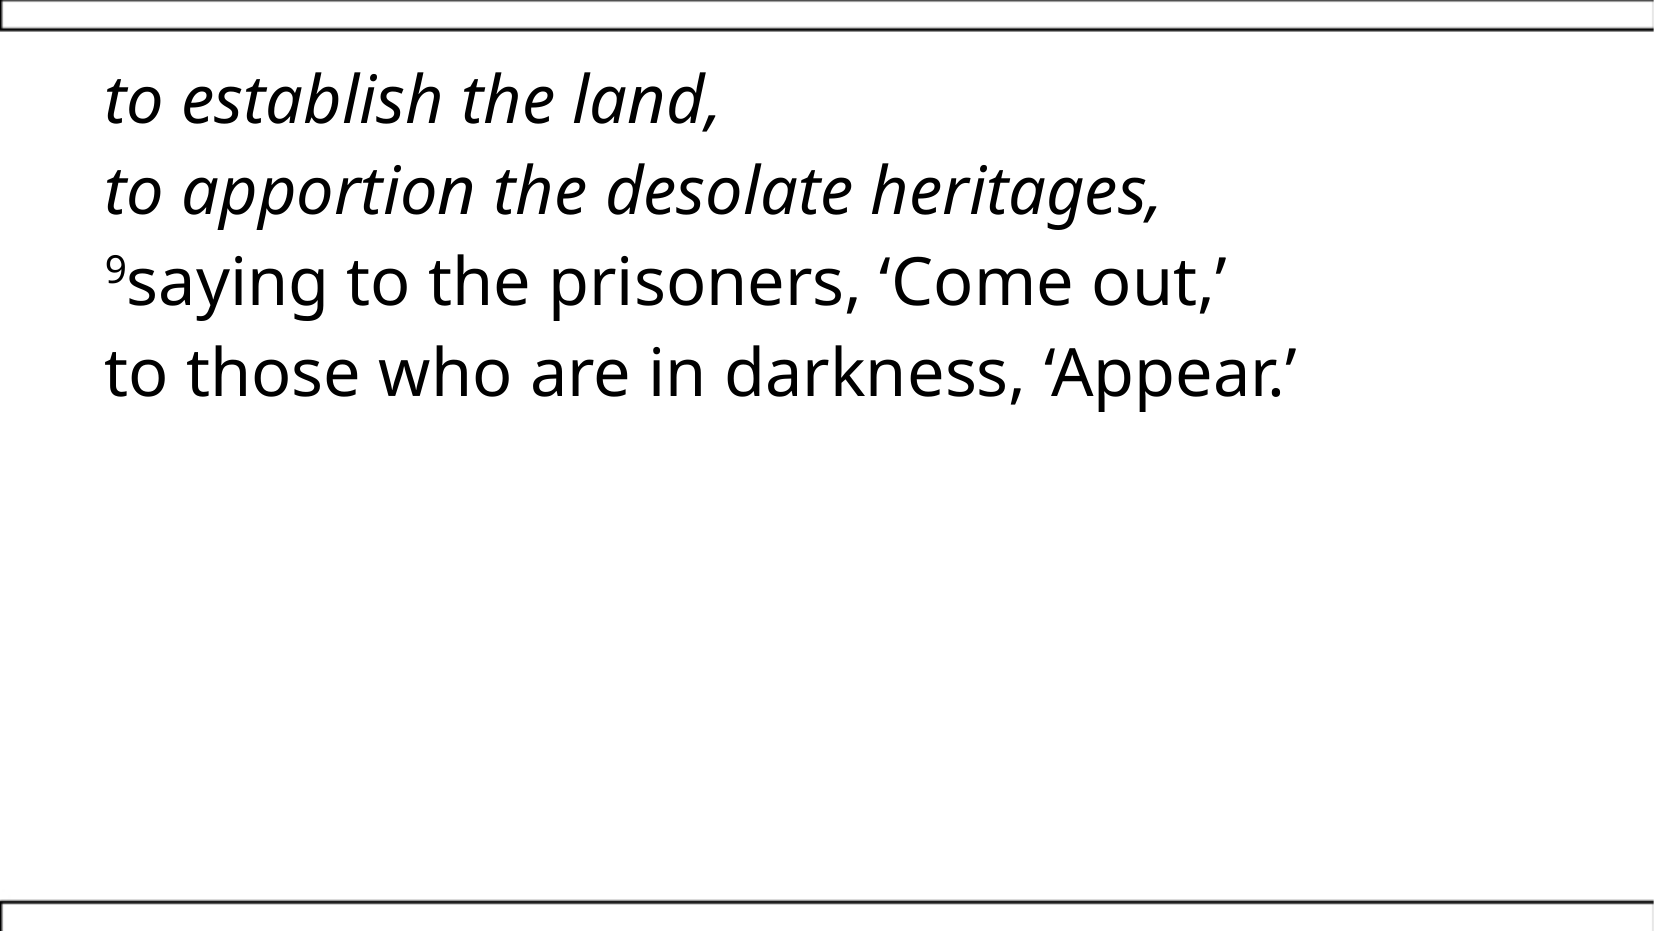

to establish the land,
to apportion the desolate heritages,
9saying to the prisoners, ‘Come out,’
to those who are in darkness, ‘Appear.’